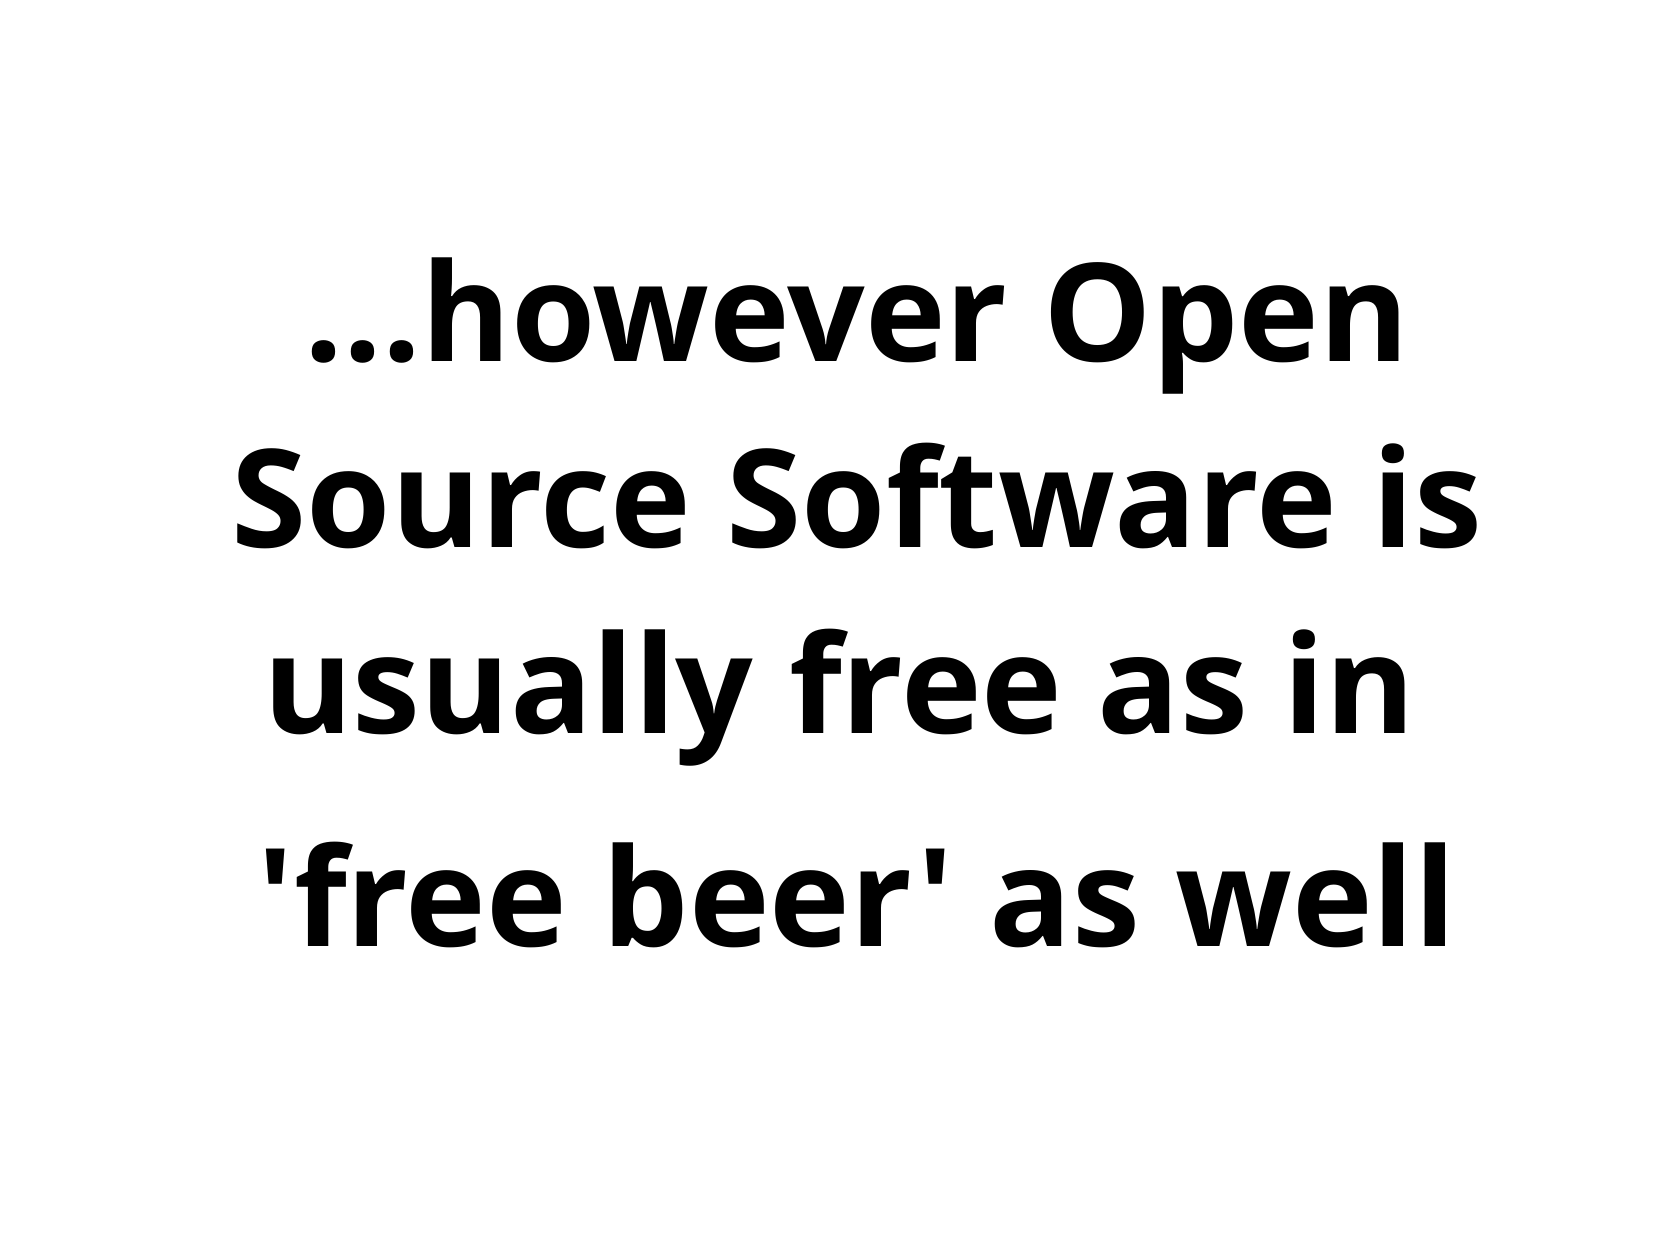

# ...however Open Source Software is usually free as in
'free beer' as well